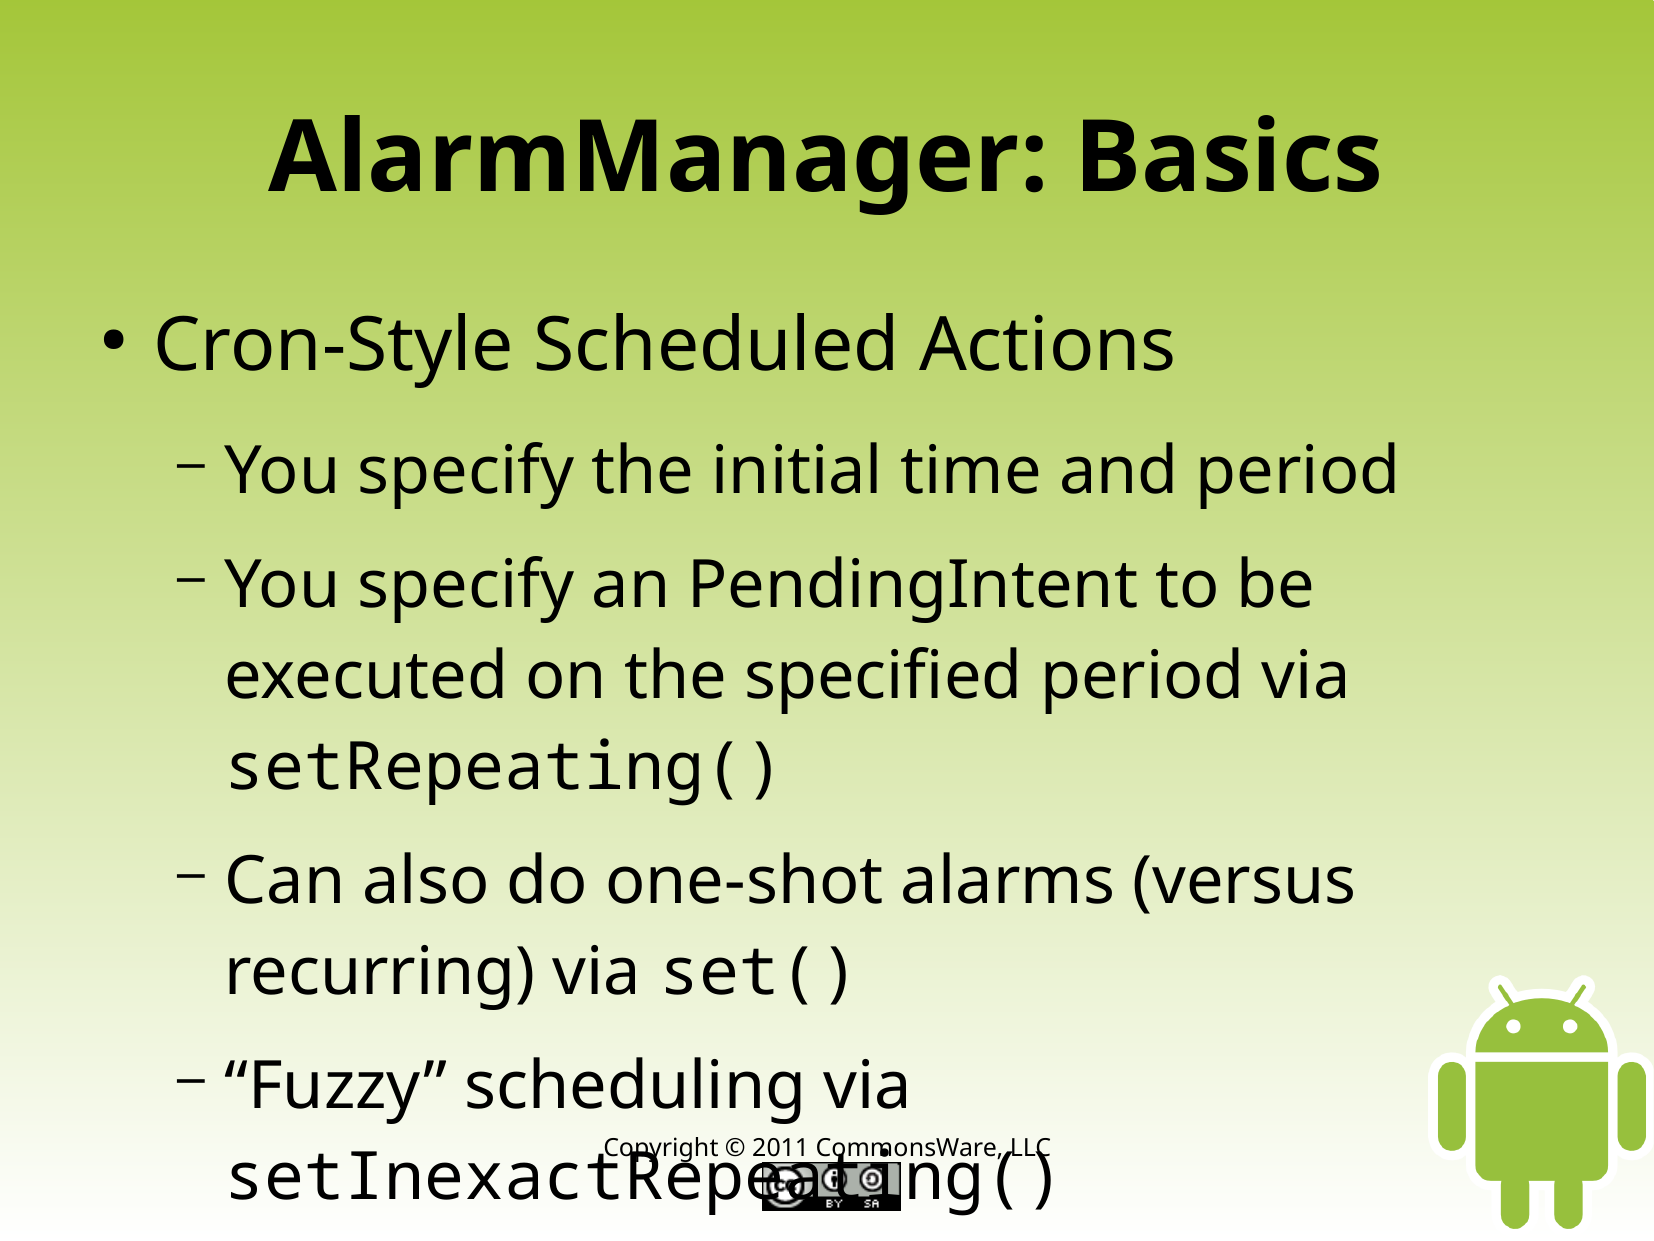

# AlarmManager: Basics
Cron-Style Scheduled Actions
You specify the initial time and period
You specify an PendingIntent to be executed on the specified period via setRepeating()
Can also do one-shot alarms (versus recurring) via set()
“Fuzzy” scheduling via setInexactRepeating()